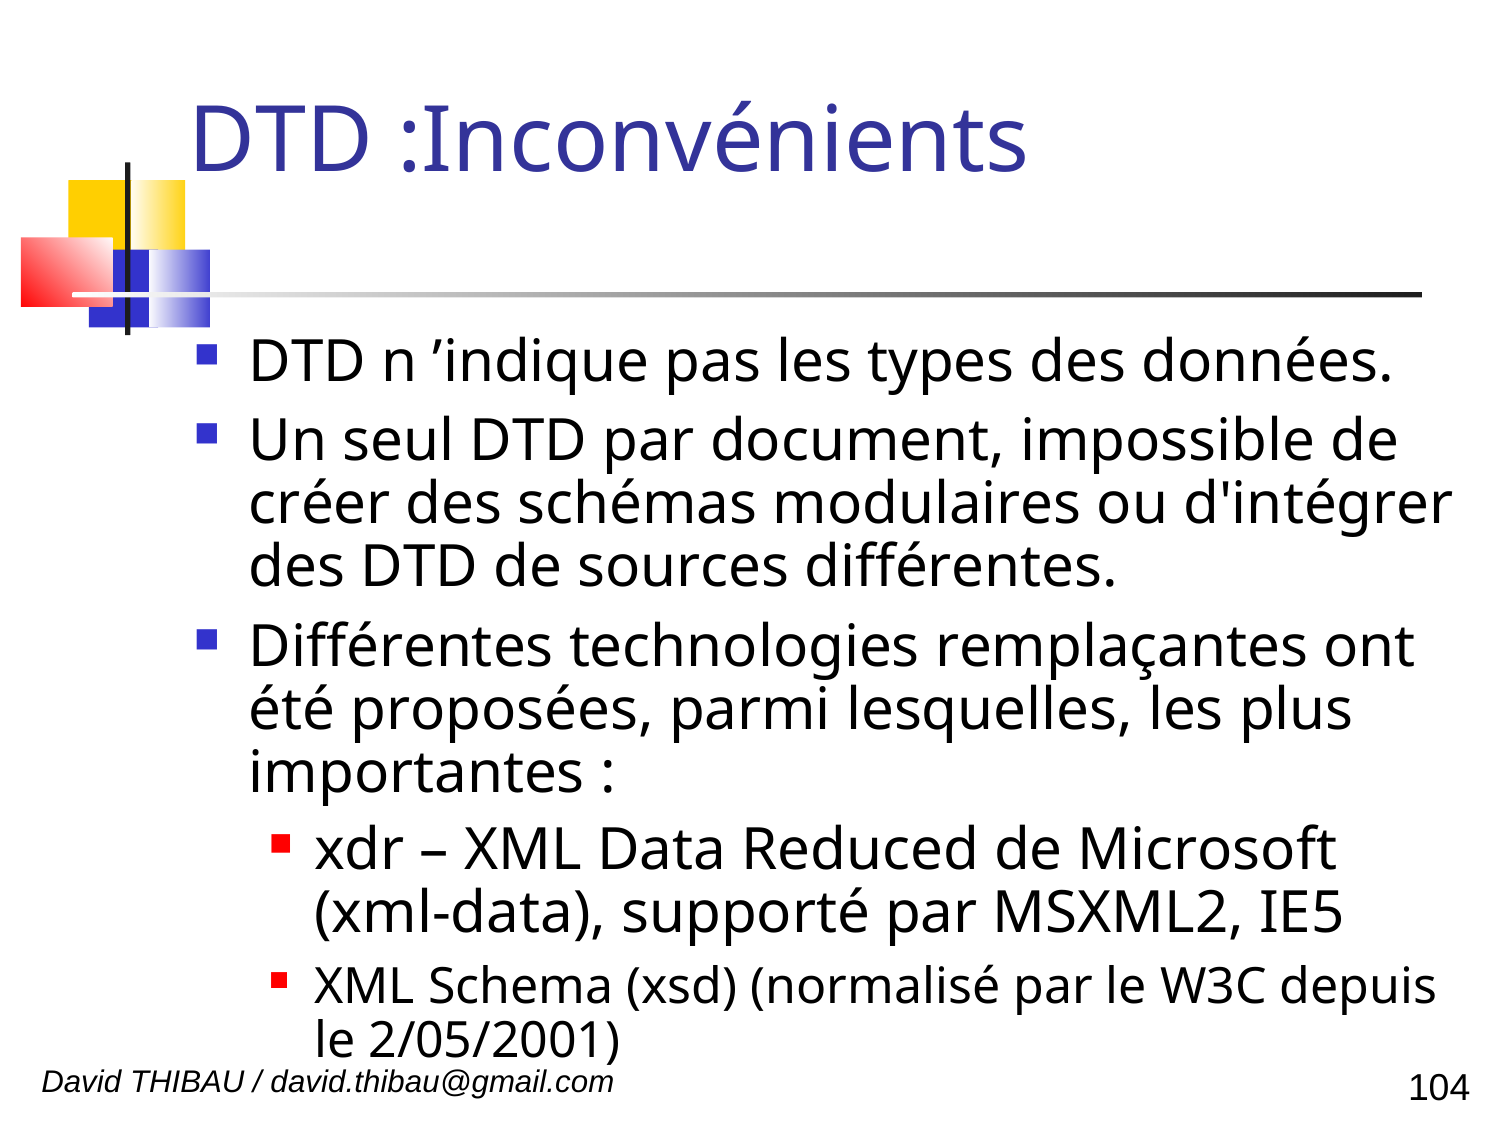

# DTD :Inconvénients
DTD n ’indique pas les types des données.
Un seul DTD par document, impossible de créer des schémas modulaires ou d'intégrer des DTD de sources différentes.
Différentes technologies remplaçantes ont été proposées, parmi lesquelles, les plus importantes :
xdr – XML Data Reduced de Microsoft (xml-data), supporté par MSXML2, IE5
XML Schema (xsd) (normalisé par le W3C depuis le 2/05/2001)